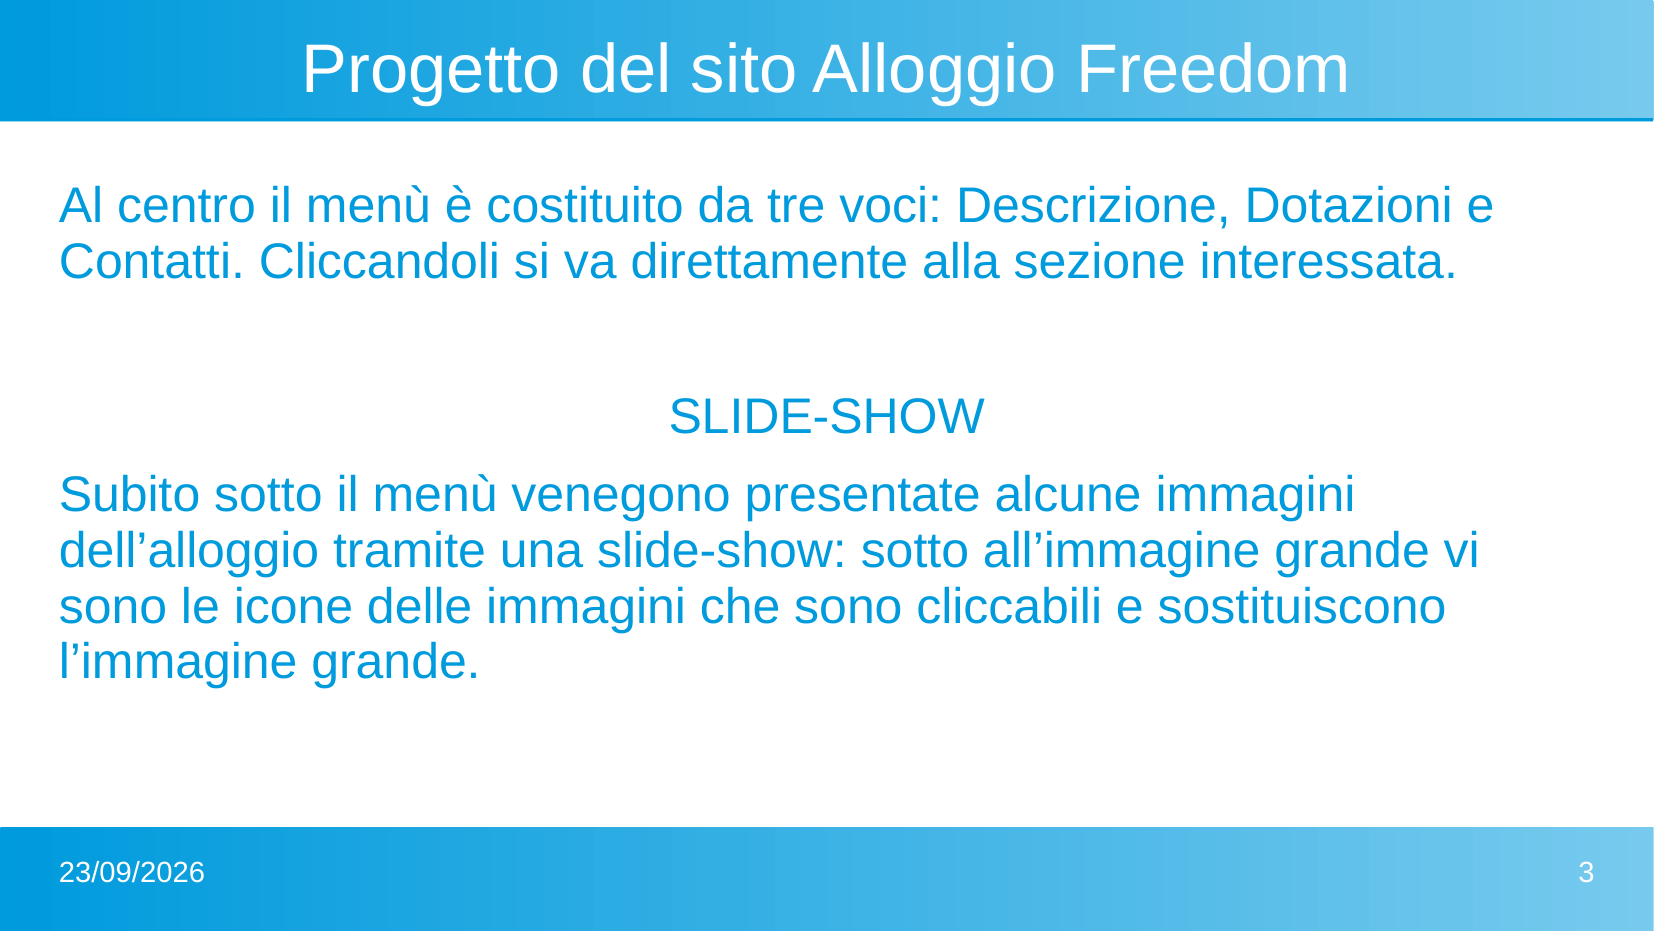

# Progetto del sito Alloggio Freedom
Al centro il menù è costituito da tre voci: Descrizione, Dotazioni e Contatti. Cliccandoli si va direttamente alla sezione interessata.
SLIDE-SHOW
Subito sotto il menù venegono presentate alcune immagini dell’alloggio tramite una slide-show: sotto all’immagine grande vi sono le icone delle immagini che sono cliccabili e sostituiscono l’immagine grande.
3